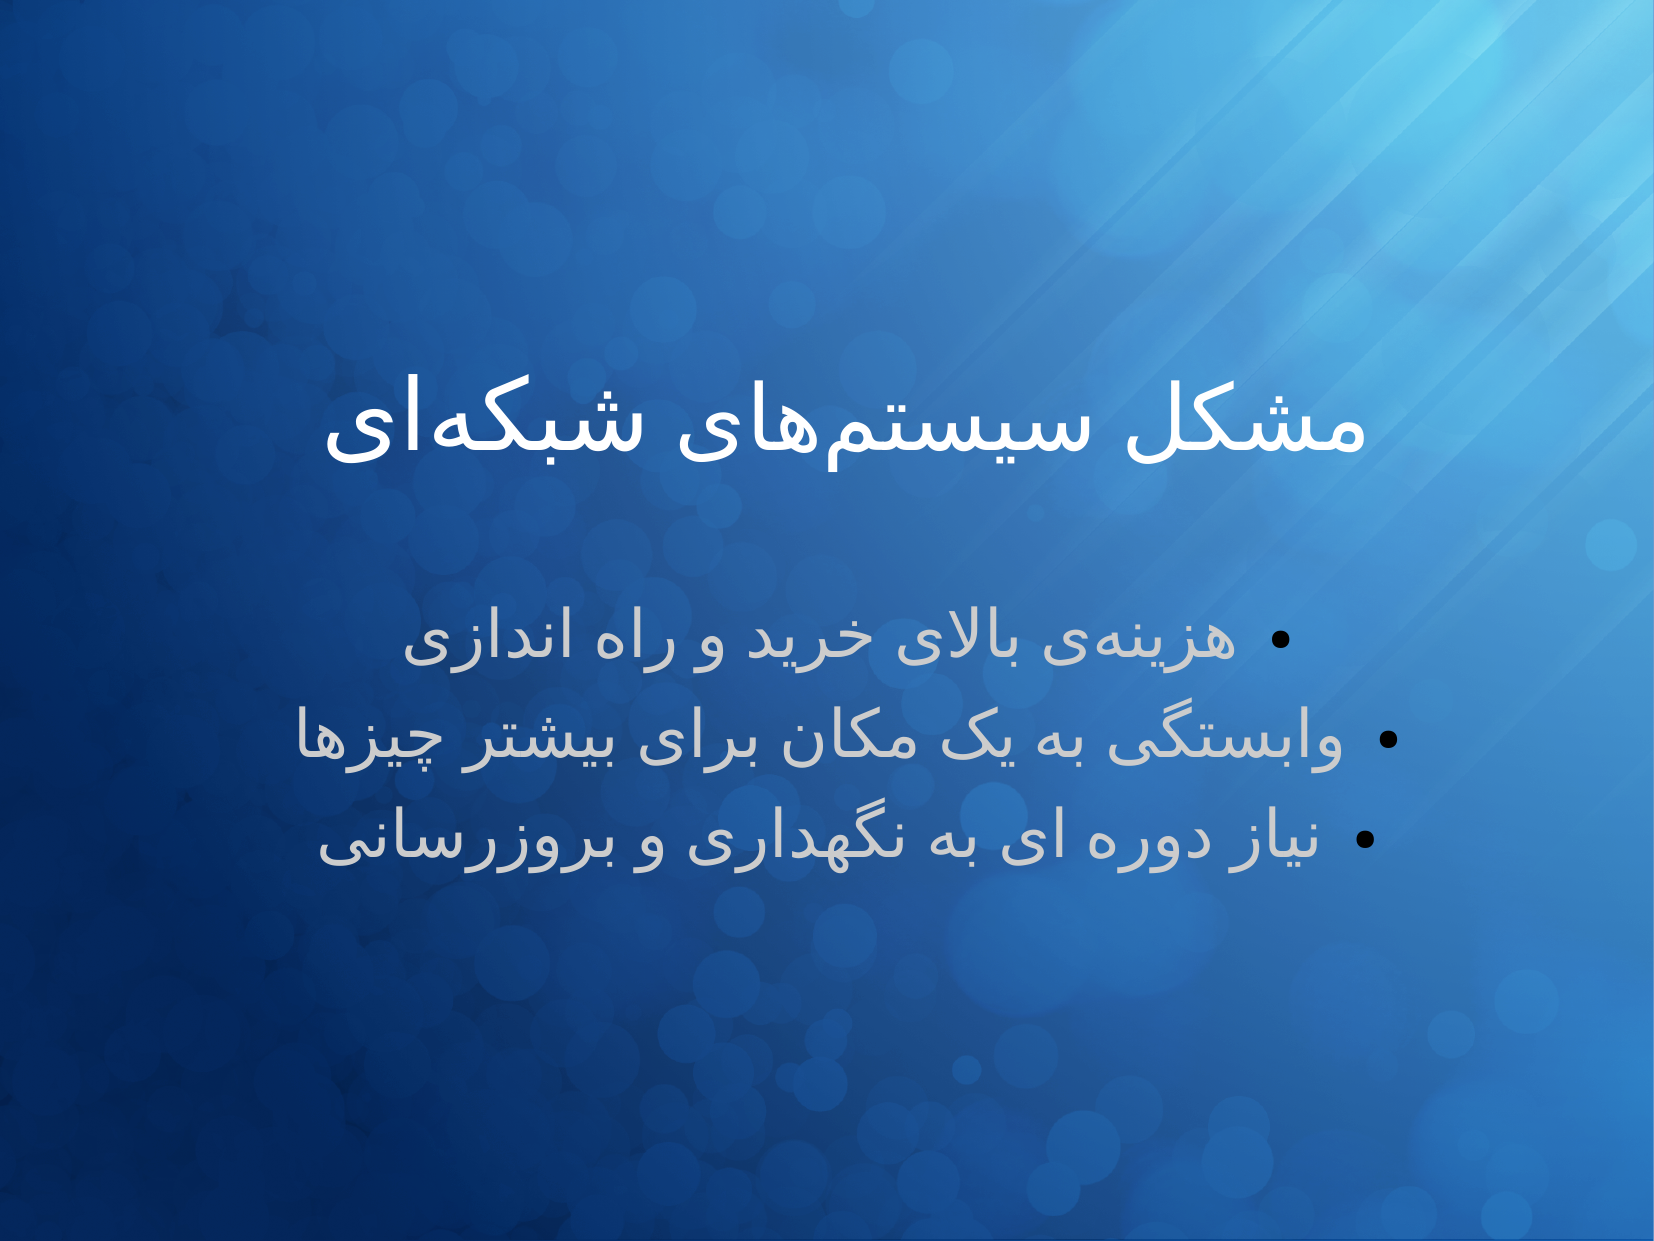

مشکل سیستم‌های شبکه‌ای
# هزینه‌ی بالای خرید و راه اندازی
 وابستگی به یک مکان برای بیشتر چیزها
 نیاز دوره ای به نگهداری و بروزرسانی